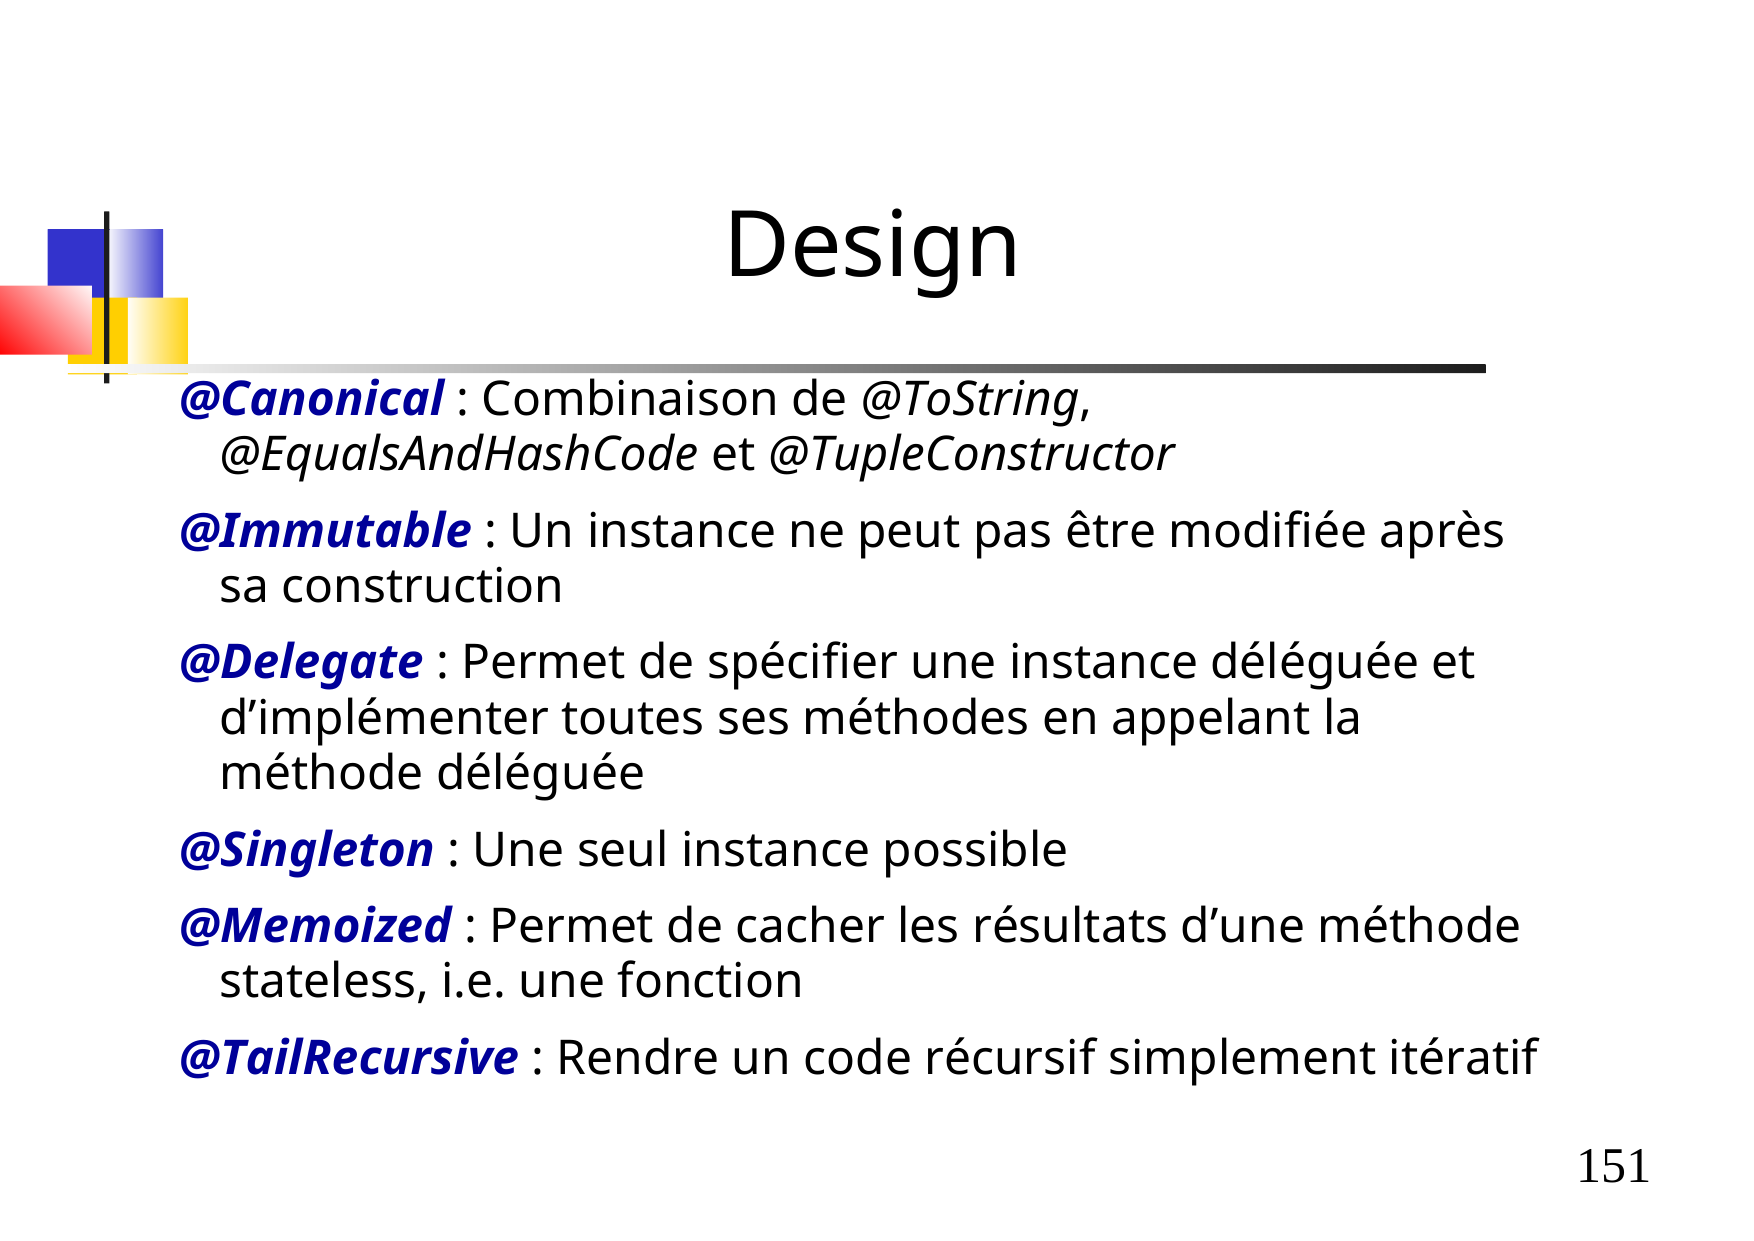

# Design
@Canonical : Combinaison de @ToString, @EqualsAndHashCode et @TupleConstructor
@Immutable : Un instance ne peut pas être modifiée après sa construction
@Delegate : Permet de spécifier une instance déléguée et d’implémenter toutes ses méthodes en appelant la méthode déléguée
@Singleton : Une seul instance possible
@Memoized : Permet de cacher les résultats d’une méthode stateless, i.e. une fonction
@TailRecursive : Rendre un code récursif simplement itératif